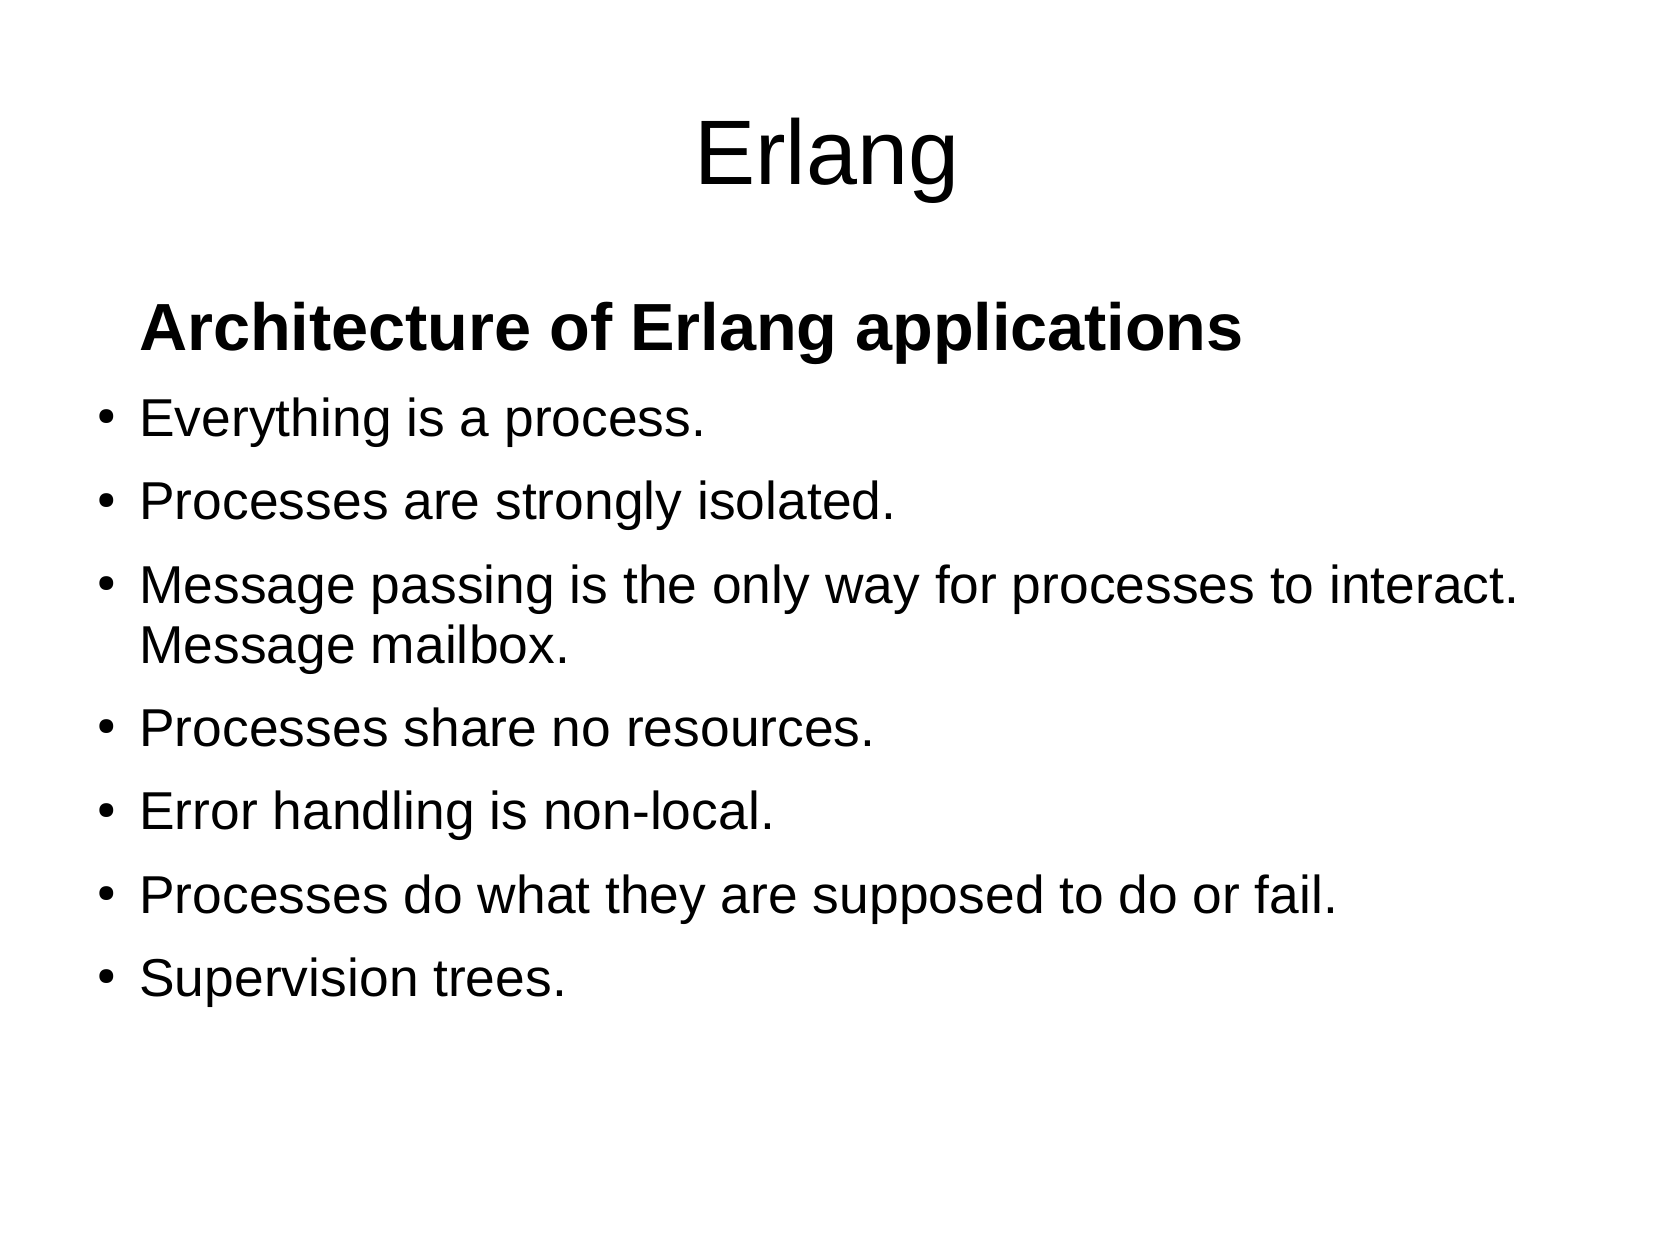

# Erlang
Architecture of Erlang applications
Everything is a process.
Processes are strongly isolated.
Message passing is the only way for processes to interact. Message mailbox.
Processes share no resources.
Error handling is non-local.
Processes do what they are supposed to do or fail.
Supervision trees.